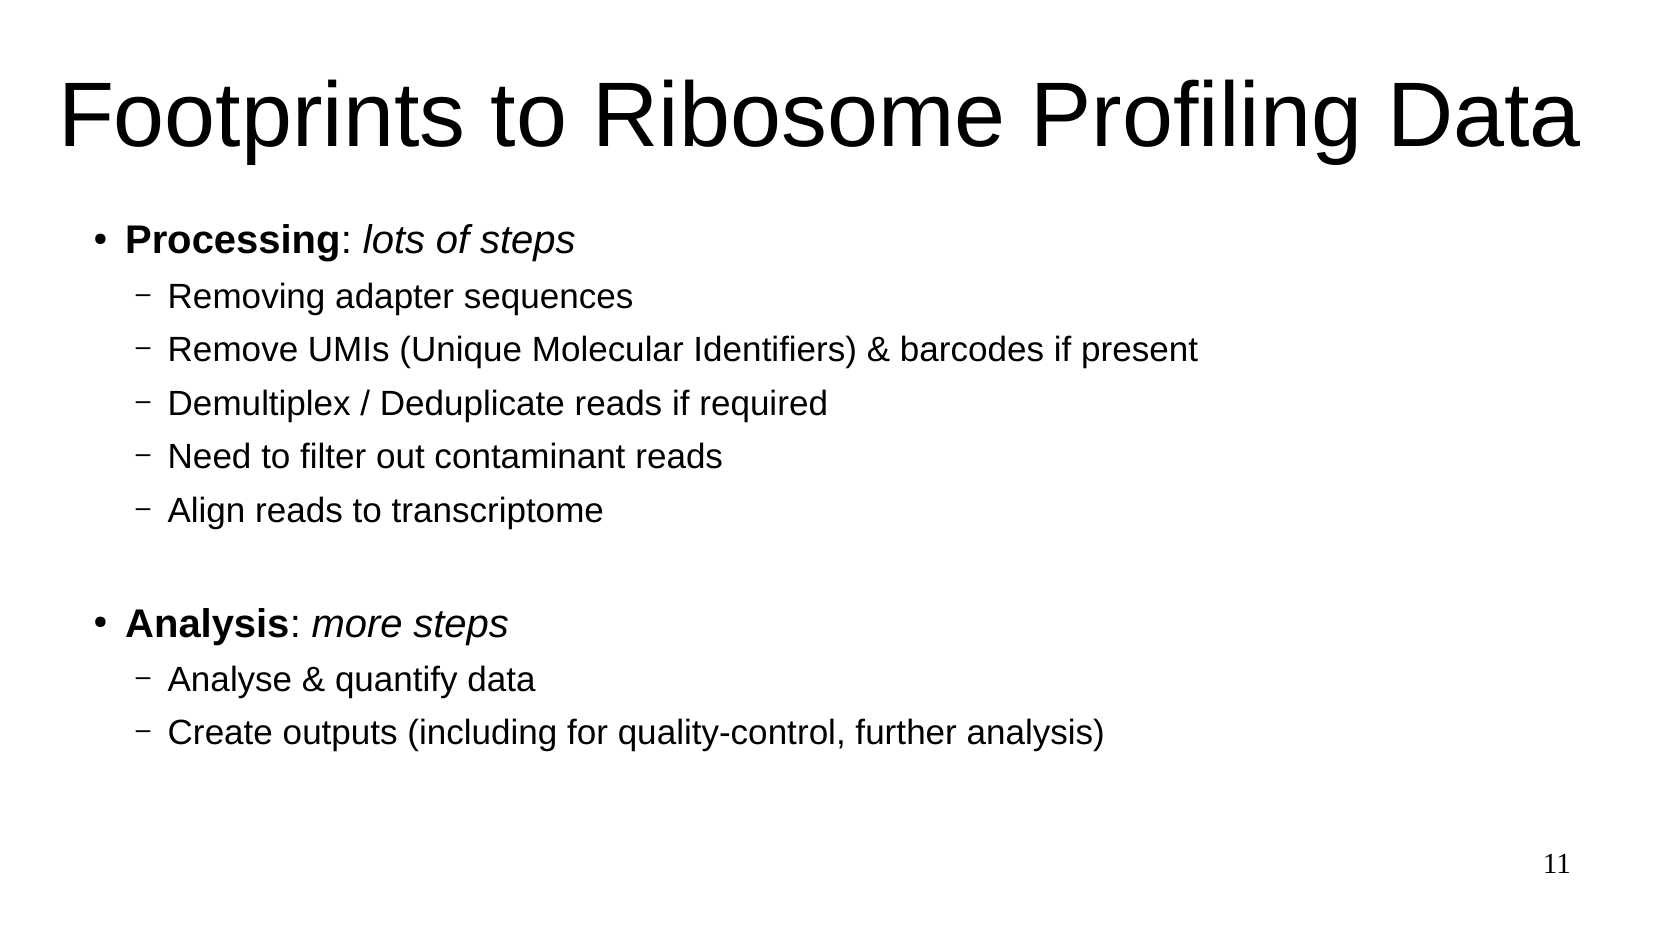

Footprints to Ribosome Profiling Data
# Processing: lots of steps
Removing adapter sequences
Remove UMIs (Unique Molecular Identifiers) & barcodes if present
Demultiplex / Deduplicate reads if required
Need to filter out contaminant reads
Align reads to transcriptome
Analysis: more steps
Analyse & quantify data
Create outputs (including for quality-control, further analysis)
11